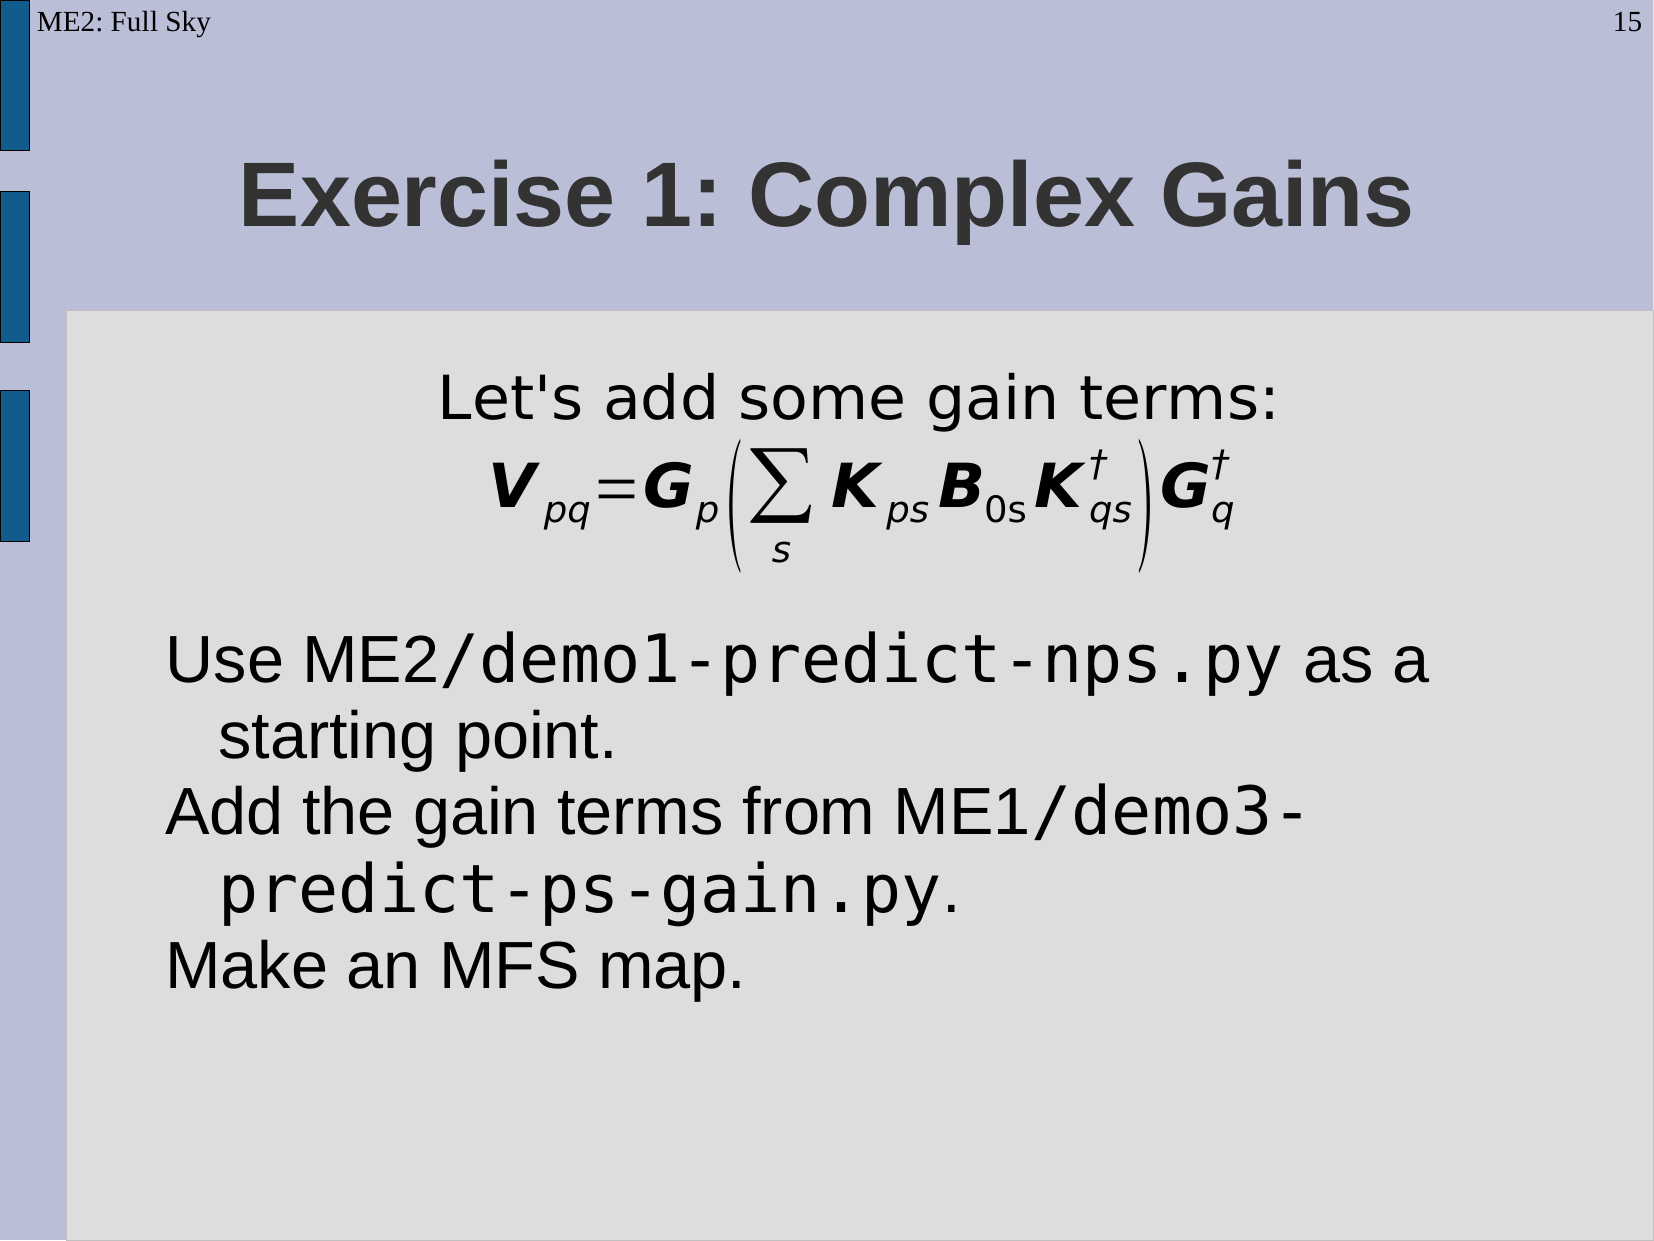

ME2: Full Sky
15
# Exercise 1: Complex Gains
Use ME2/demo1-predict-nps.py as a starting point.
Add the gain terms from ME1/demo3-predict-ps-gain.py.
Make an MFS map.